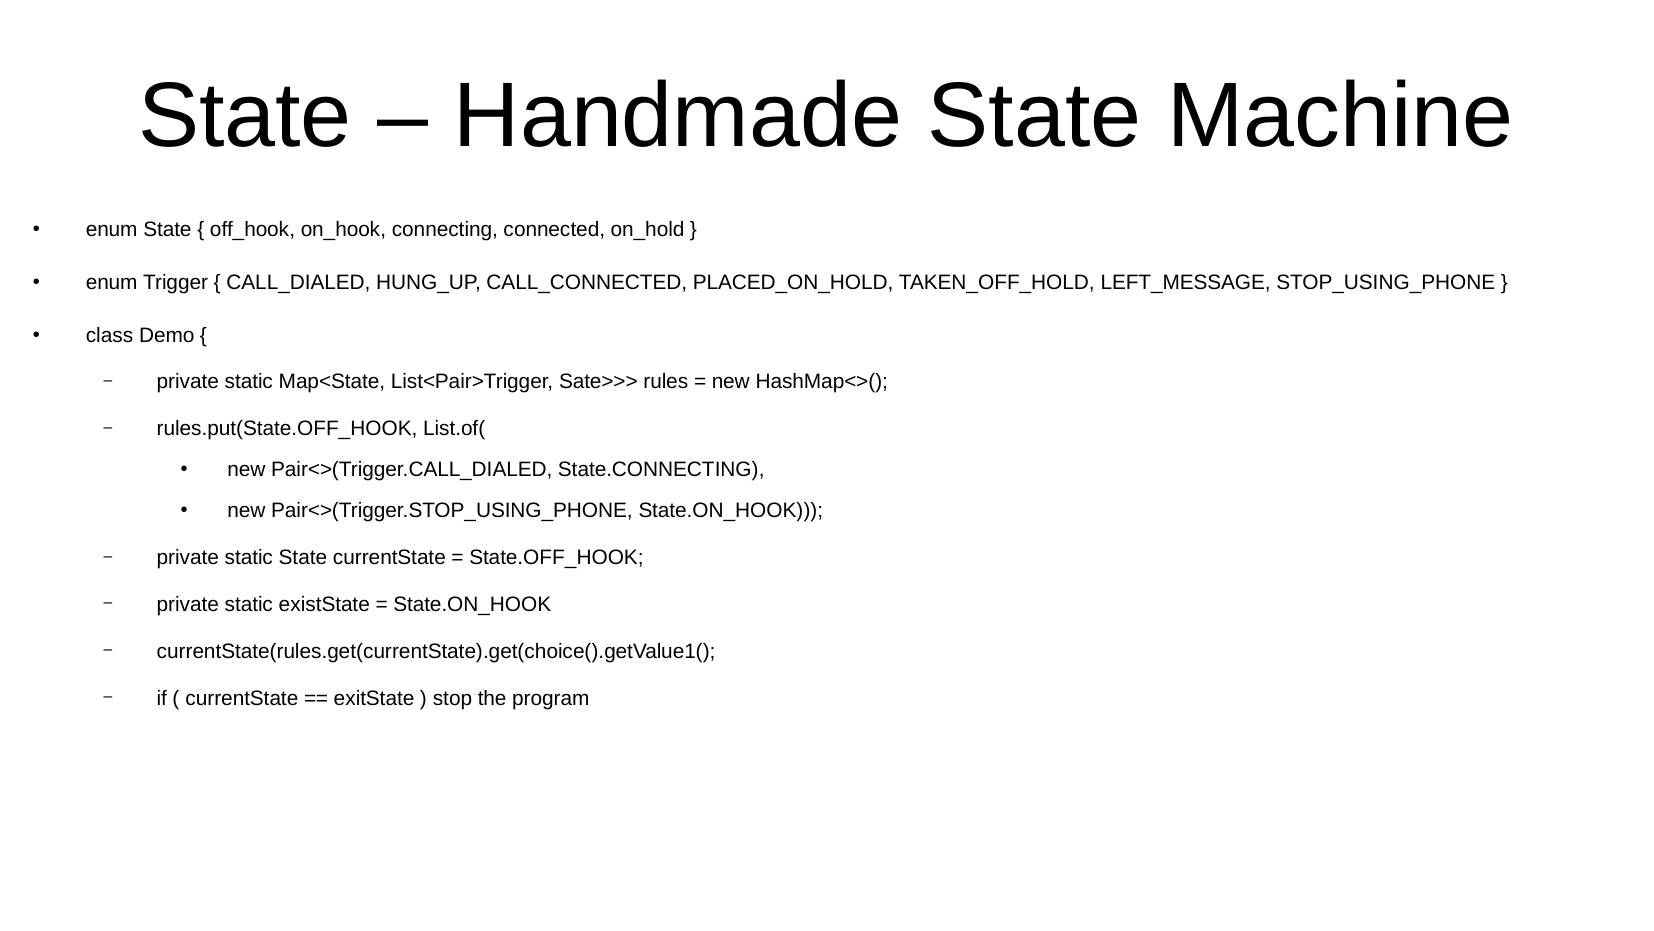

# State – Handmade State Machine
enum State { off_hook, on_hook, connecting, connected, on_hold }
enum Trigger { CALL_DIALED, HUNG_UP, CALL_CONNECTED, PLACED_ON_HOLD, TAKEN_OFF_HOLD, LEFT_MESSAGE, STOP_USING_PHONE }
class Demo {
private static Map<State, List<Pair>Trigger, Sate>>> rules = new HashMap<>();
rules.put(State.OFF_HOOK, List.of(
new Pair<>(Trigger.CALL_DIALED, State.CONNECTING),
new Pair<>(Trigger.STOP_USING_PHONE, State.ON_HOOK)));
private static State currentState = State.OFF_HOOK;
private static existState = State.ON_HOOK
currentState(rules.get(currentState).get(choice().getValue1();
if ( currentState == exitState ) stop the program